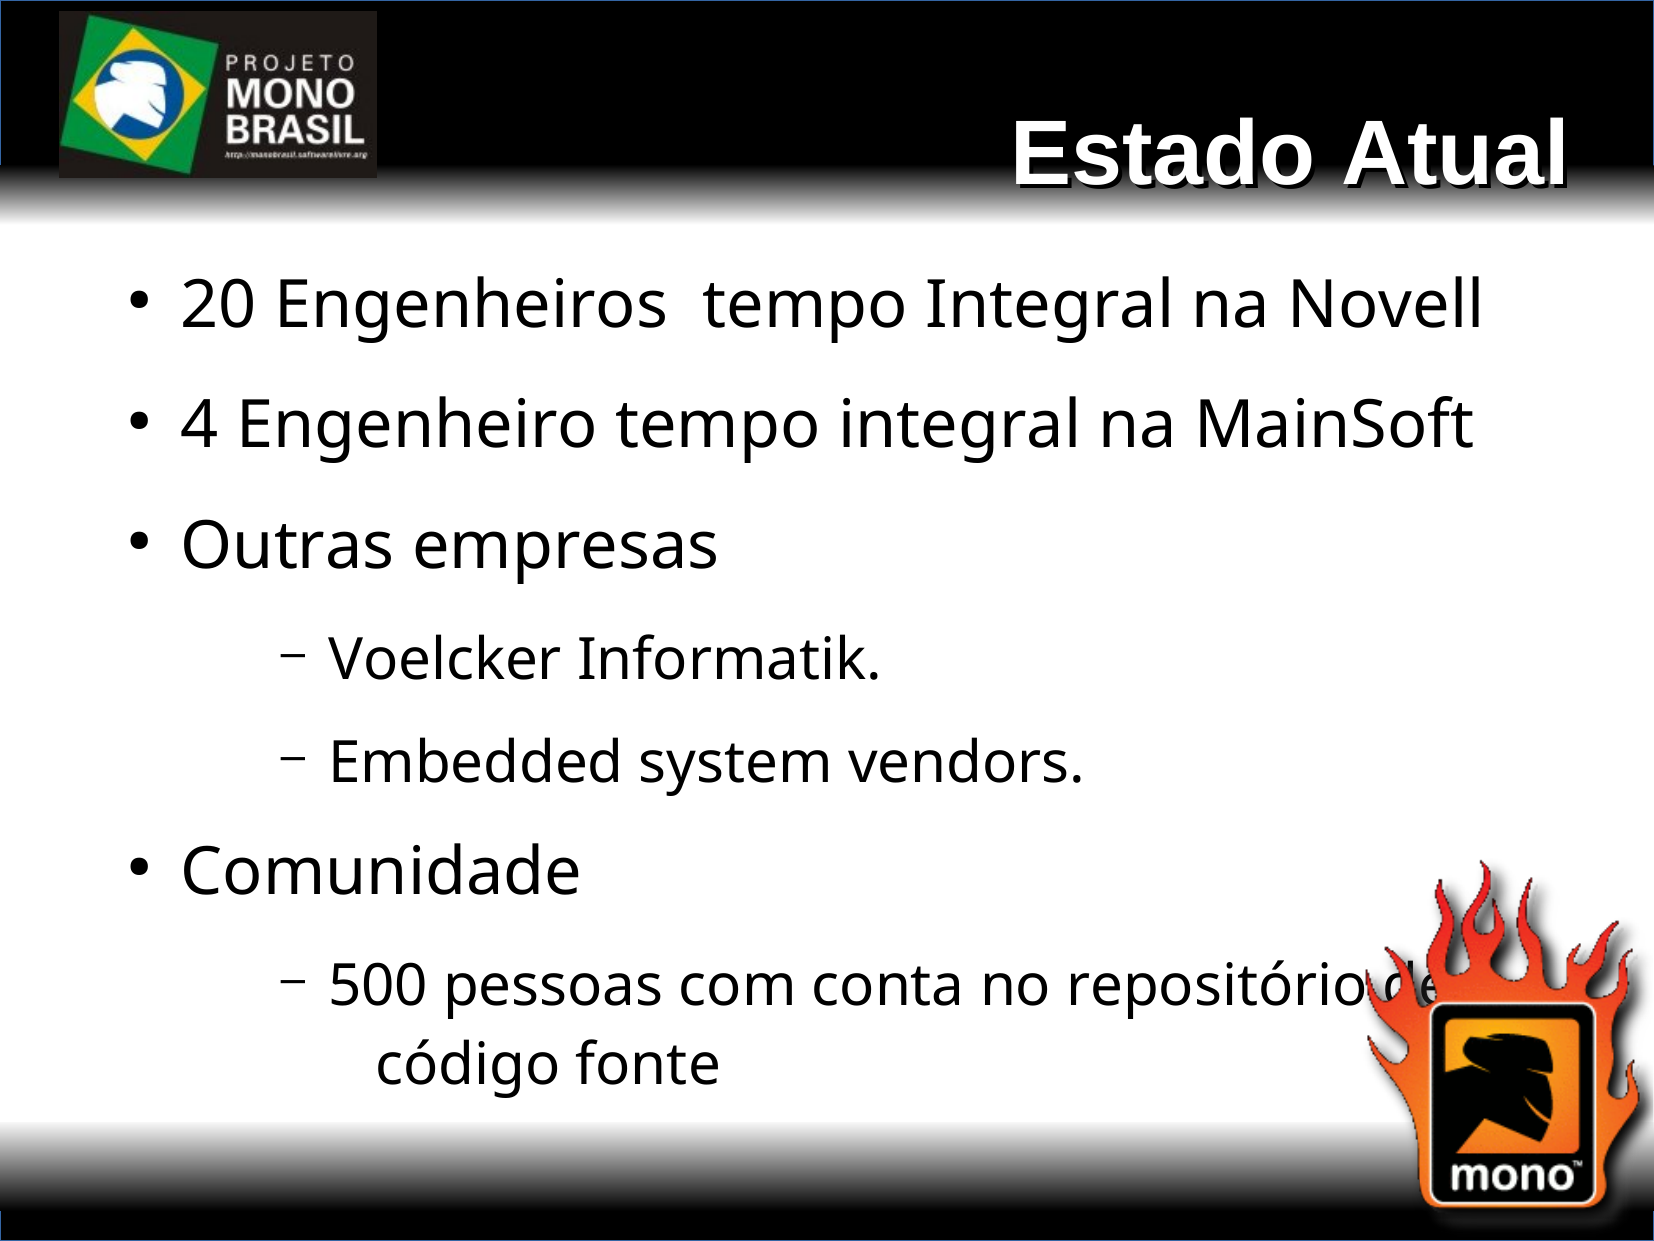

# Estado Atual
20 Engenheiros tempo Integral na Novell
4 Engenheiro tempo integral na MainSoft
Outras empresas
Voelcker Informatik.
Embedded system vendors.
Comunidade
500 pessoas com conta no repositório de código fonte